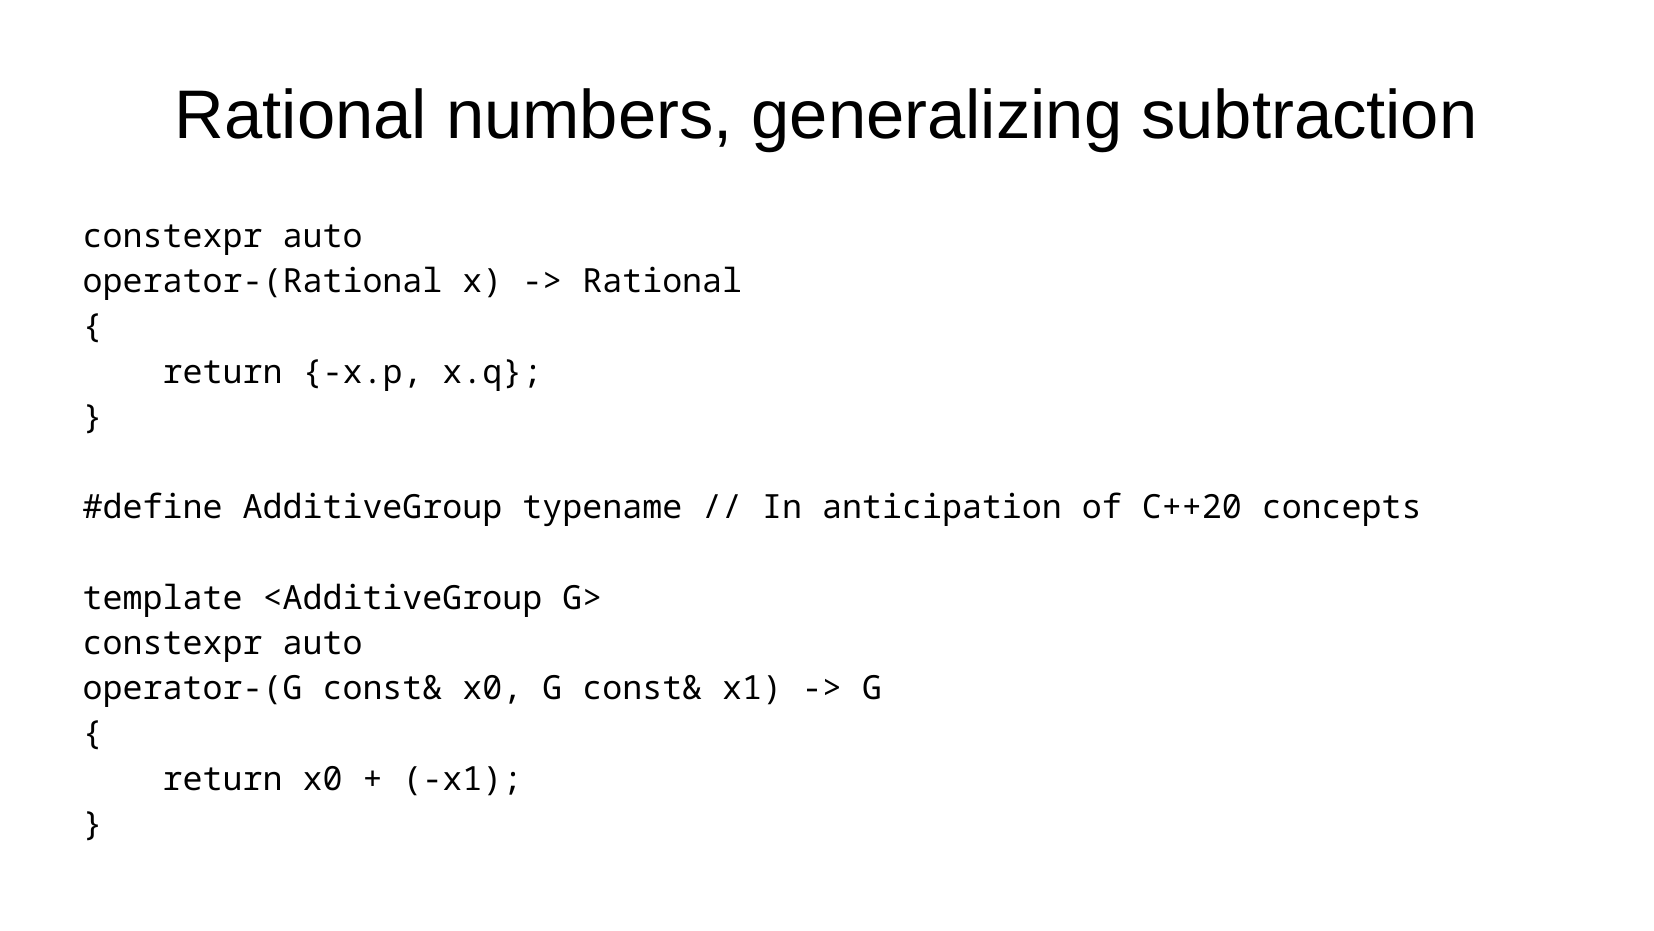

# constexpr auto
operator-(Rational x) -> Rational
{
 return {-x.p, x.q};
}
#define AdditiveGroup typename // In anticipation of C++20 concepts
template <AdditiveGroup G>
constexpr auto
operator-(G const& x0, G const& x1) -> G
{
 return x0 + (-x1);
}
Rational numbers, generalizing subtraction